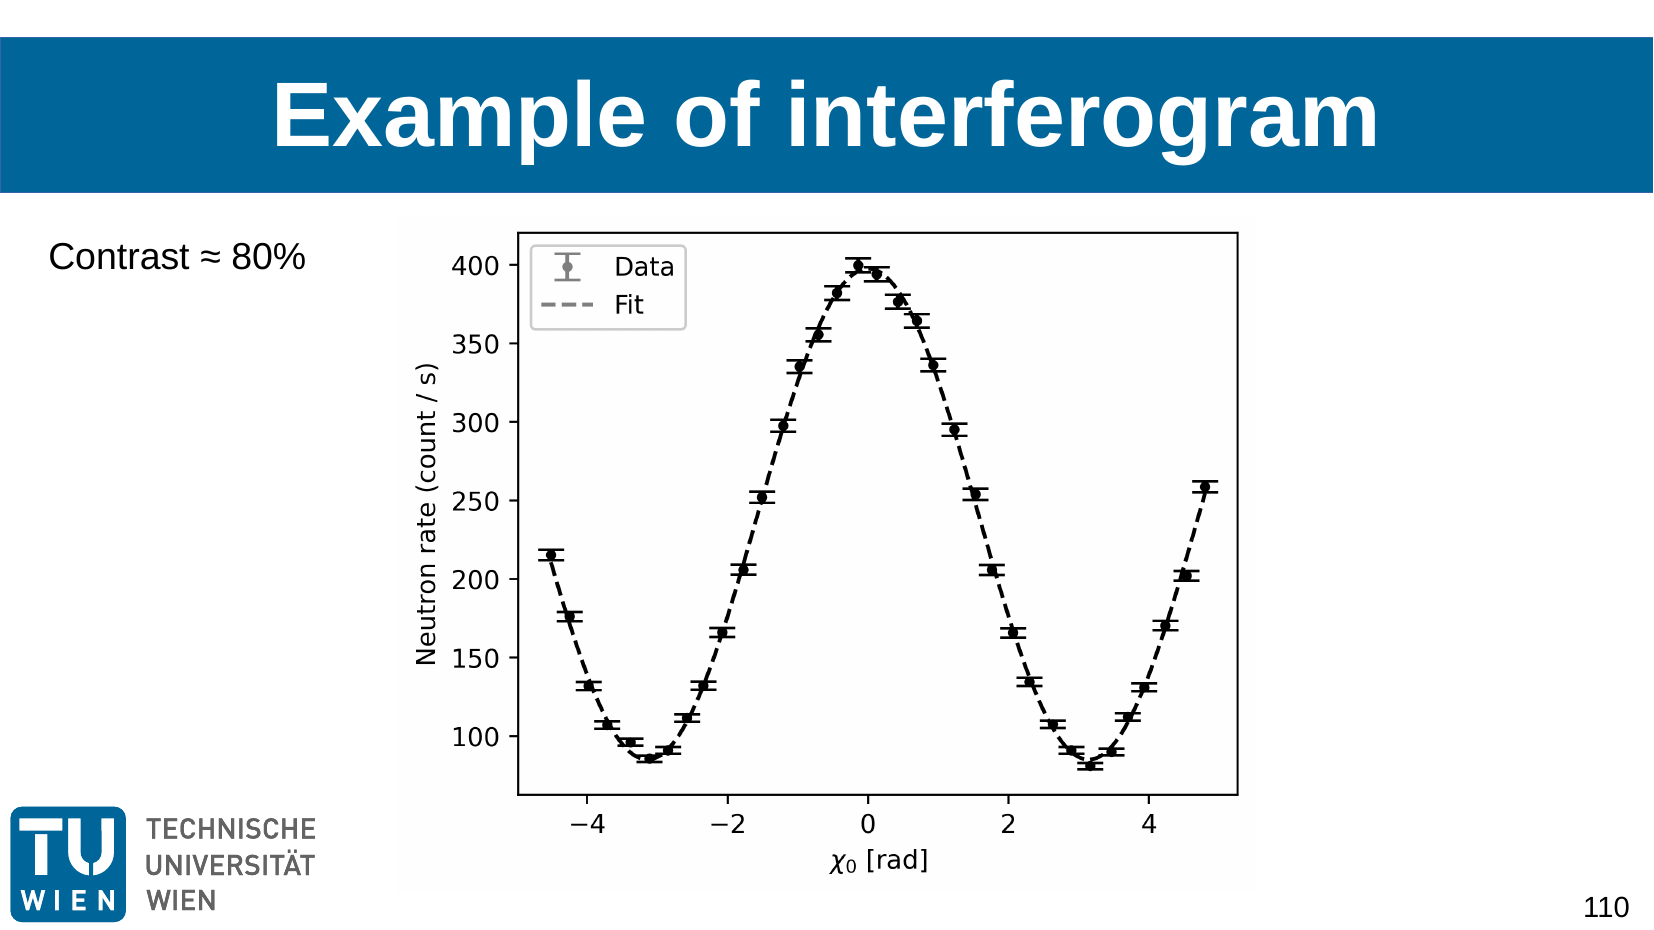

# Example of interferogram
Contrast ≈ 80%